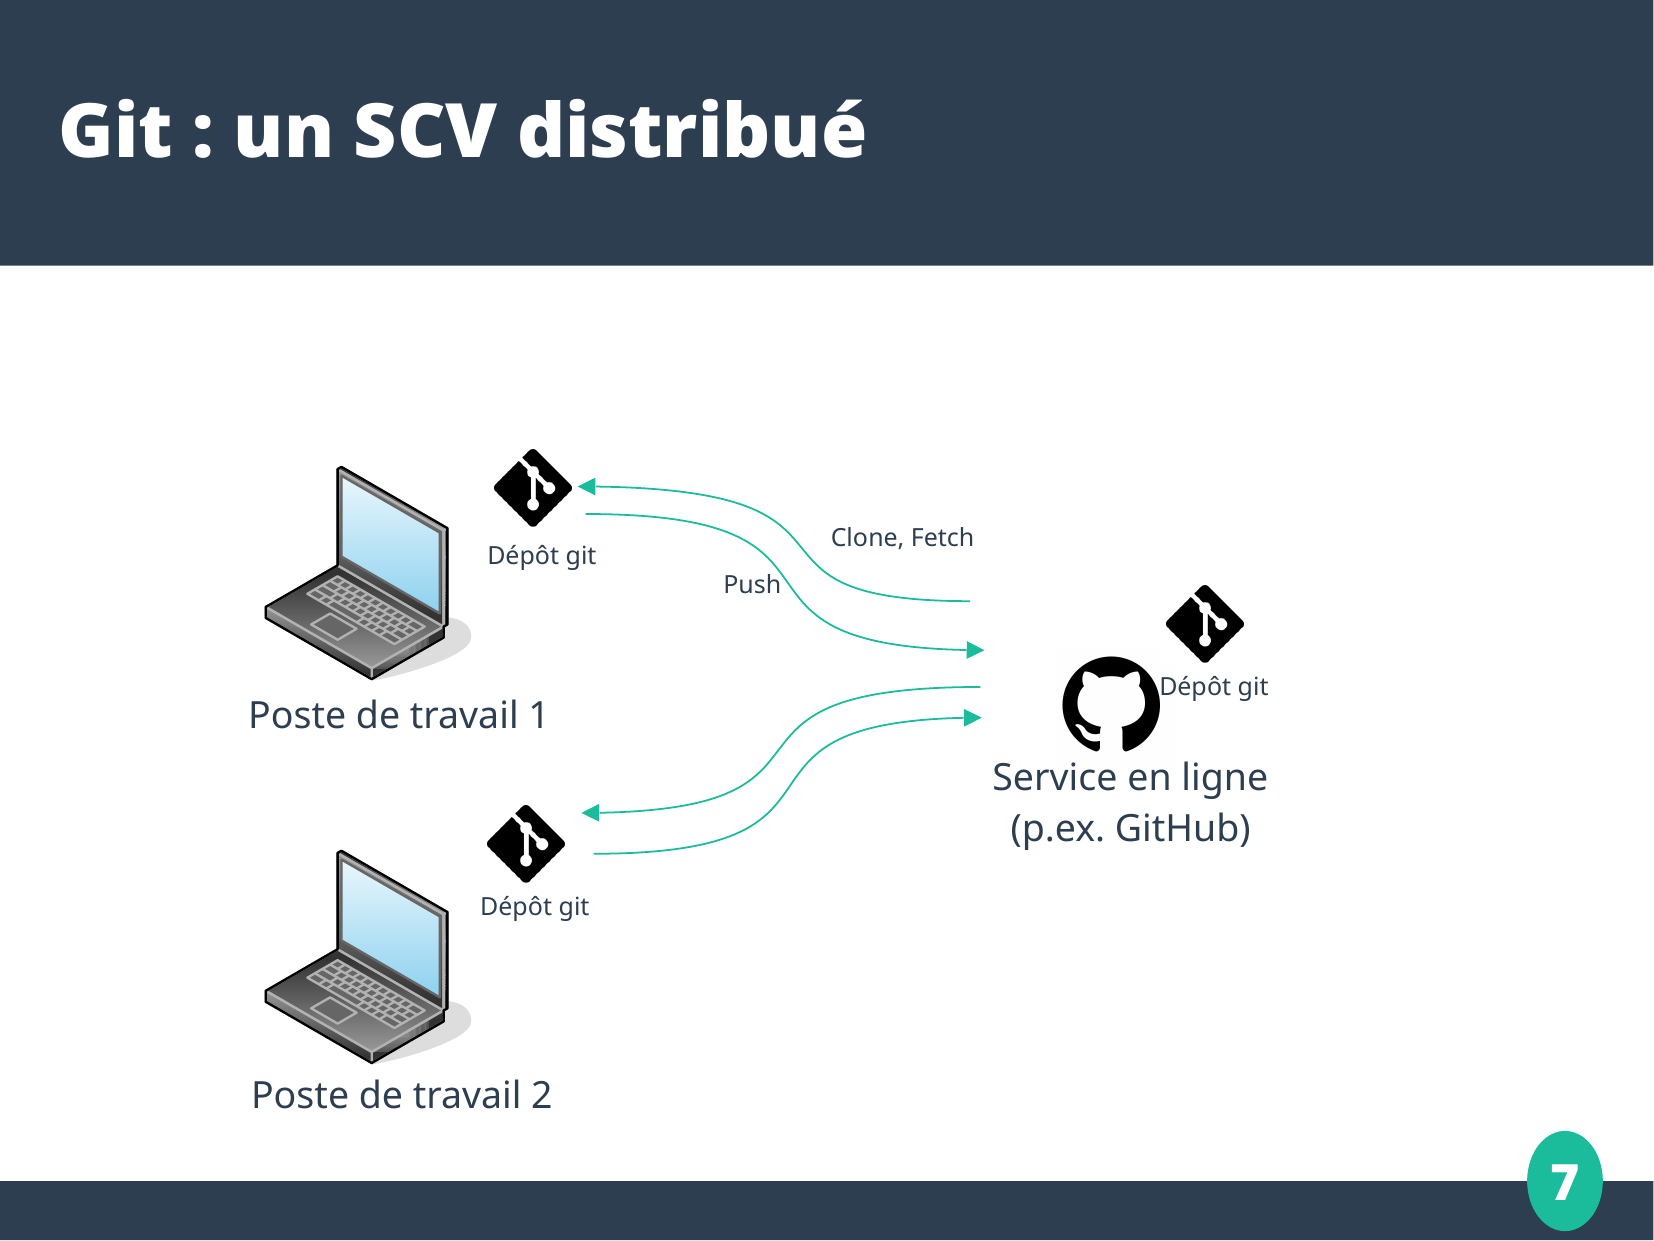

# Git : un SCV distribué
Clone, Fetch
Dépôt git
Push
Dépôt git
Poste de travail 1
Service en ligne
(p.ex. GitHub)
Dépôt git
Poste de travail 2